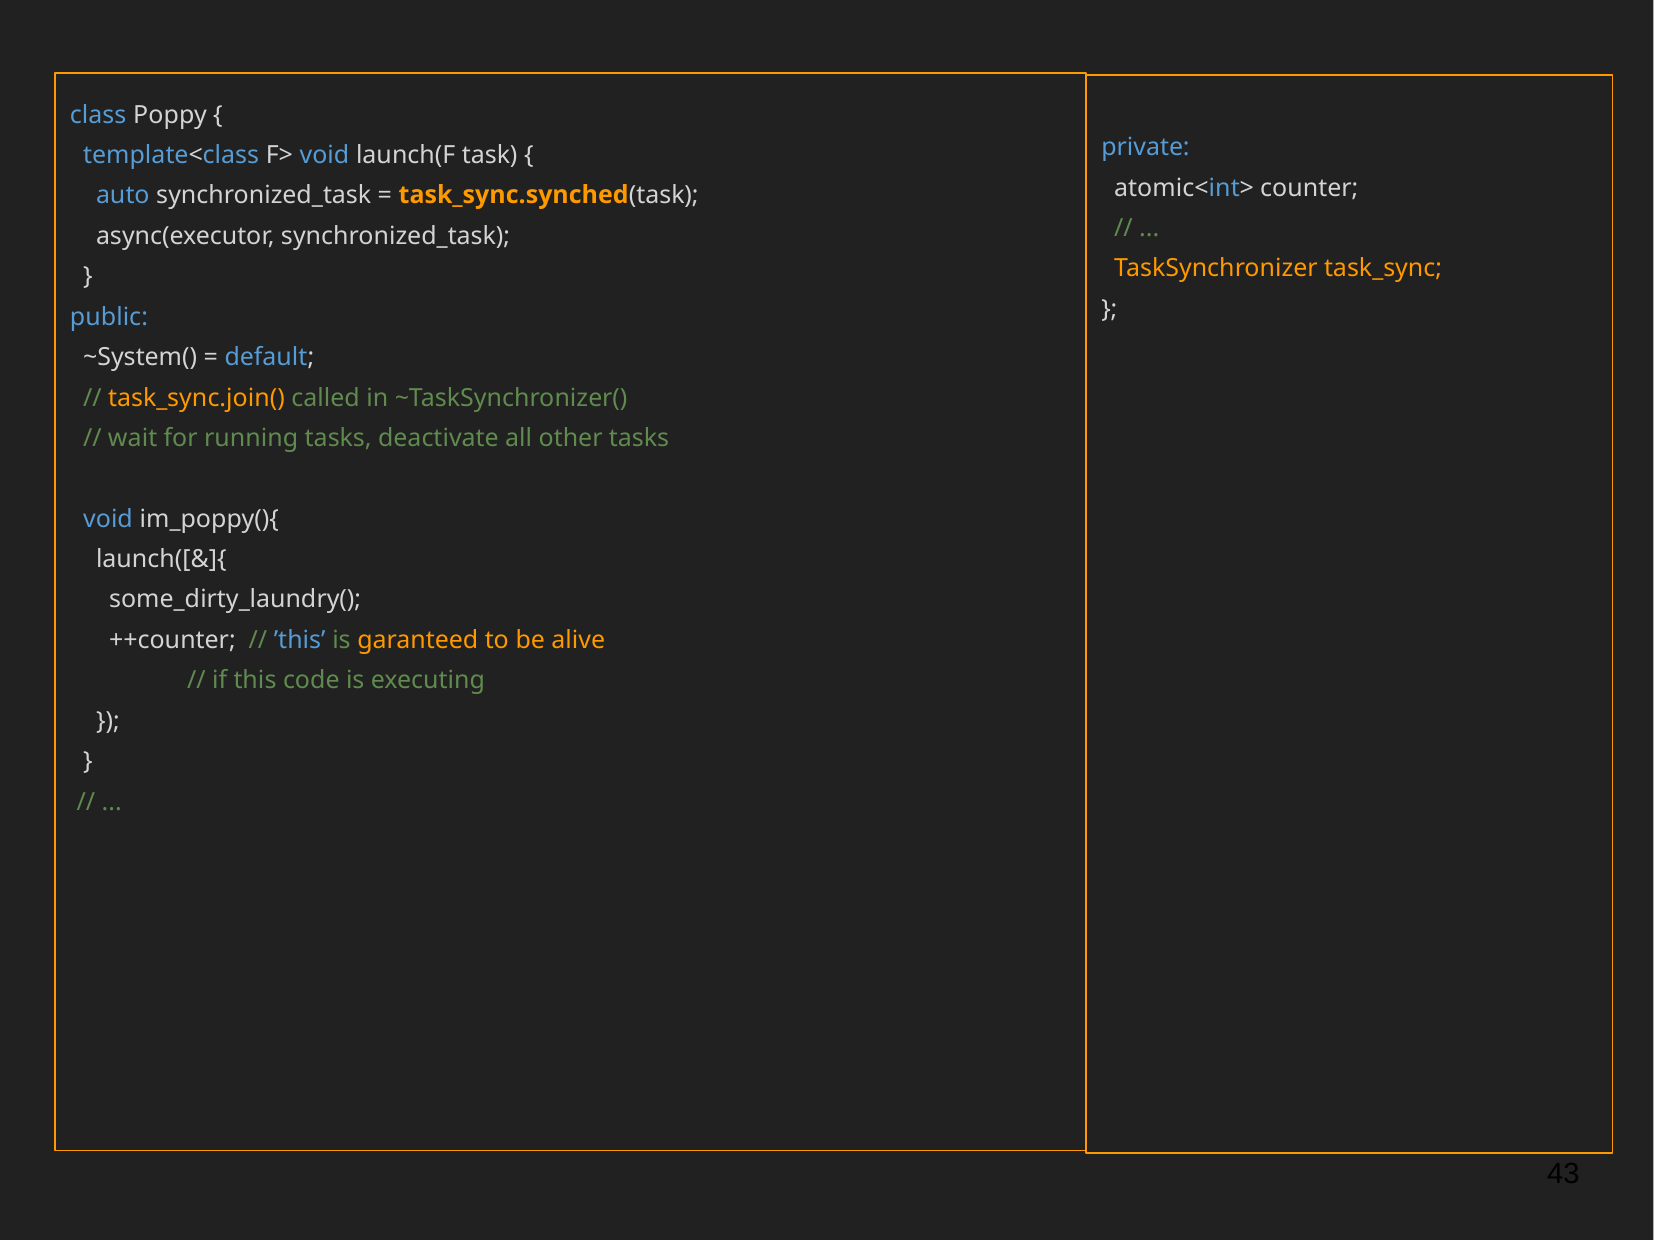

# class Poppy {
 template<class F> void launch(F task) {
 auto synchronized_task = task_sync.synched(task);
 async(executor, synchronized_task);
 }
public:
 ~System() = default;
 // task_sync.join() called in ~TaskSynchronizer()
 // wait for running tasks, deactivate all other tasks
 void im_poppy(){
 launch([&]{
 some_dirty_laundry();
 ++counter; // ’this’ is garanteed to be alive
 // if this code is executing
 });
 }
 // ...
private:
 atomic<int> counter;
 // ...
 TaskSynchronizer task_sync;
};